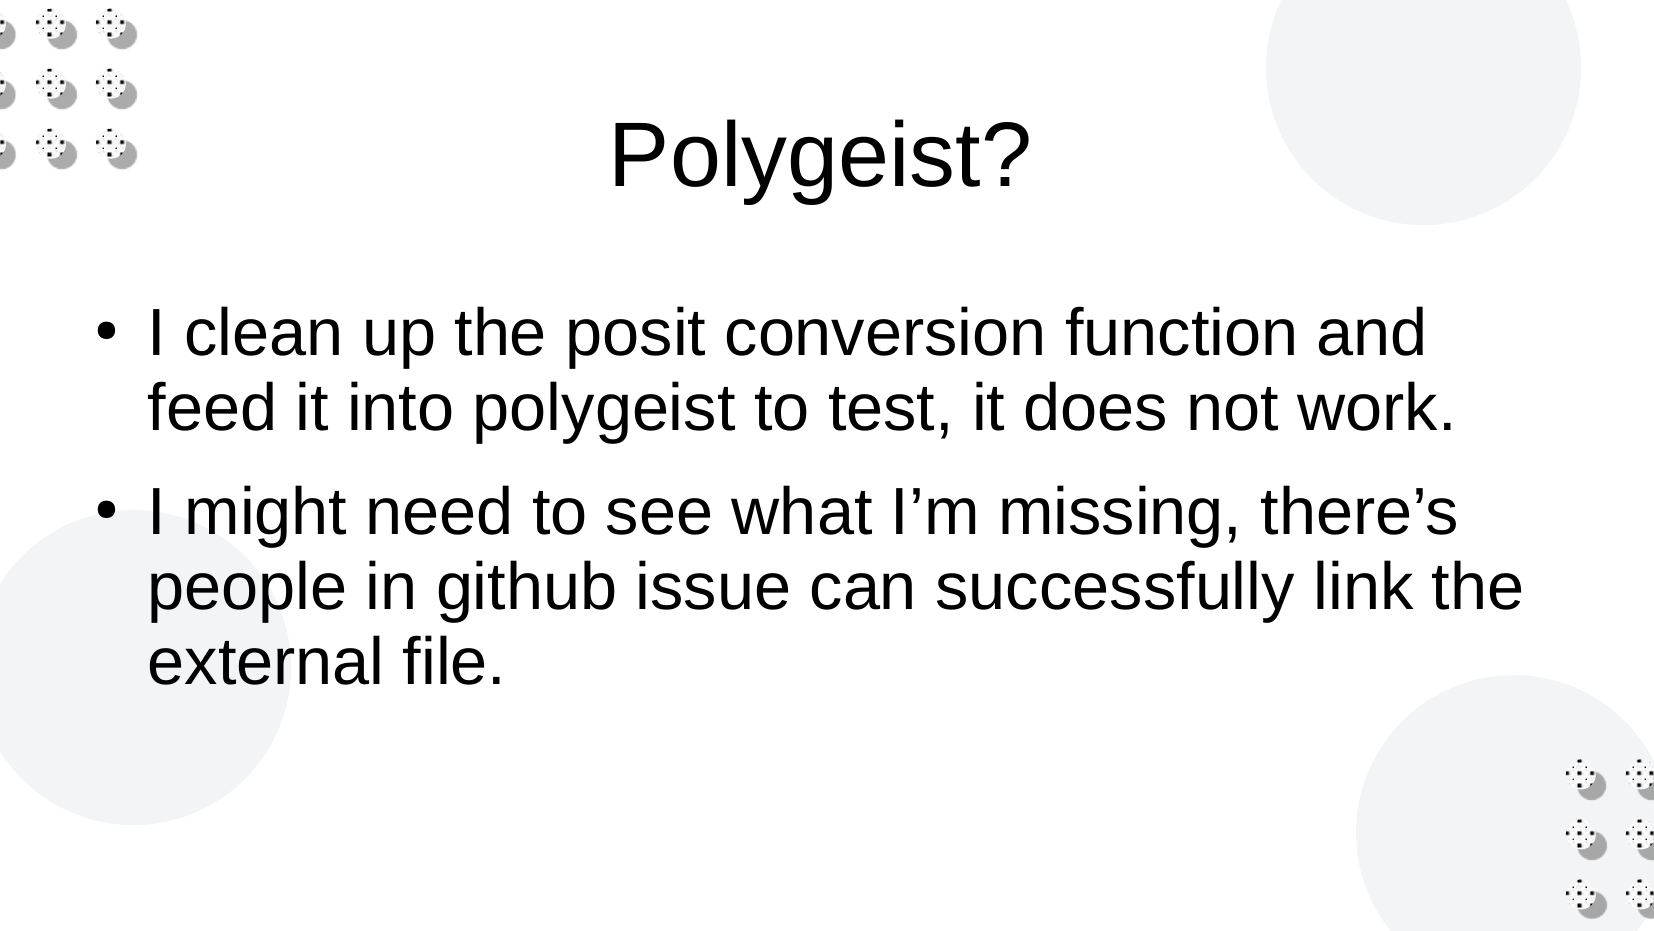

# Polygeist?
I clean up the posit conversion function and feed it into polygeist to test, it does not work.
I might need to see what I’m missing, there’s people in github issue can successfully link the external file.